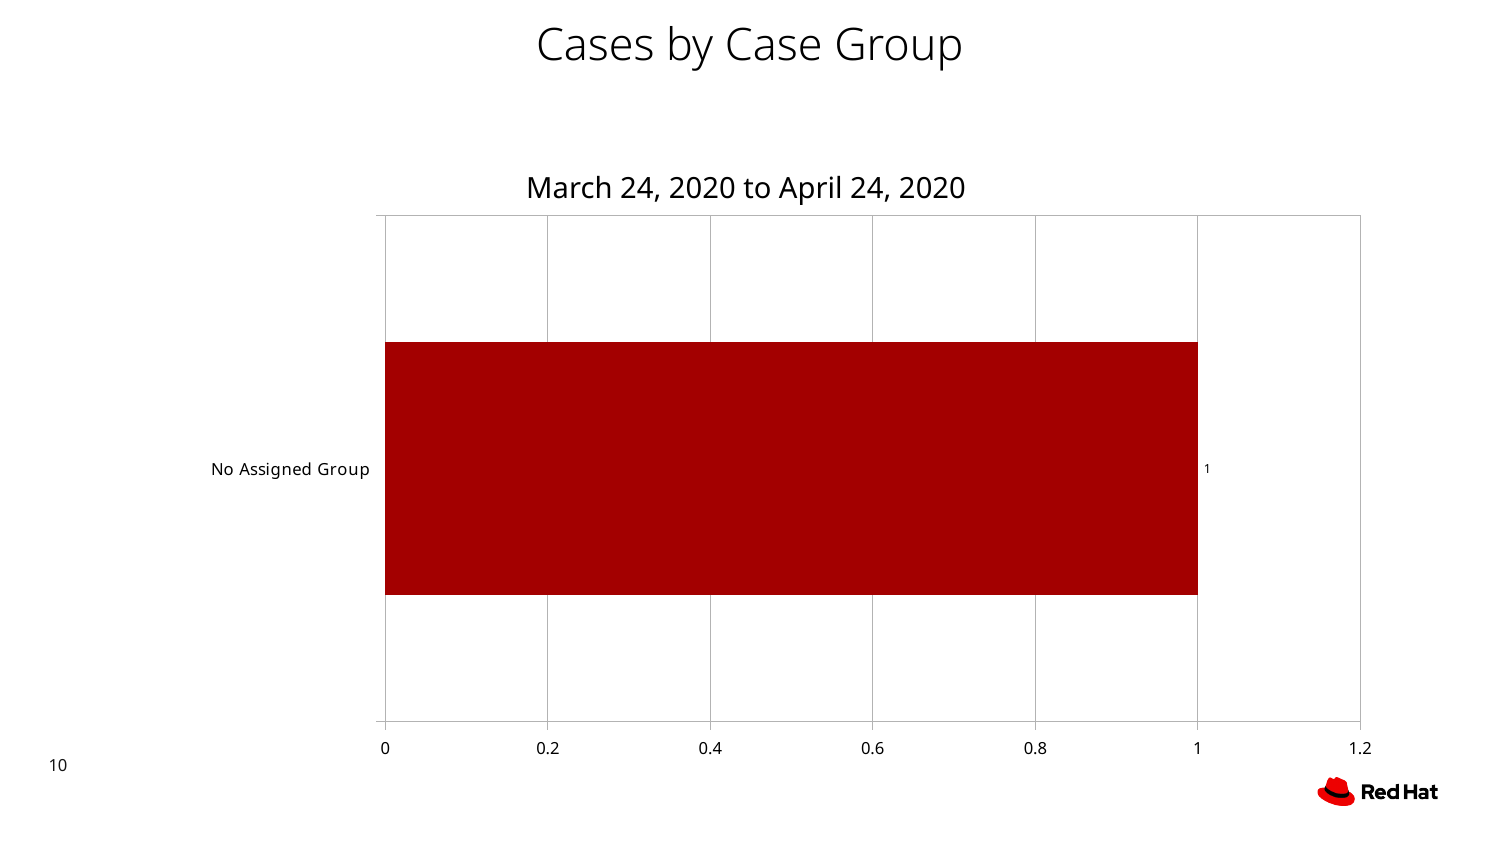

# Cases by Case Group
March 24, 2020 to April 24, 2020
### Chart
| Category | Case Count |
|---|---|
| No Assigned Group | 1.0 |10